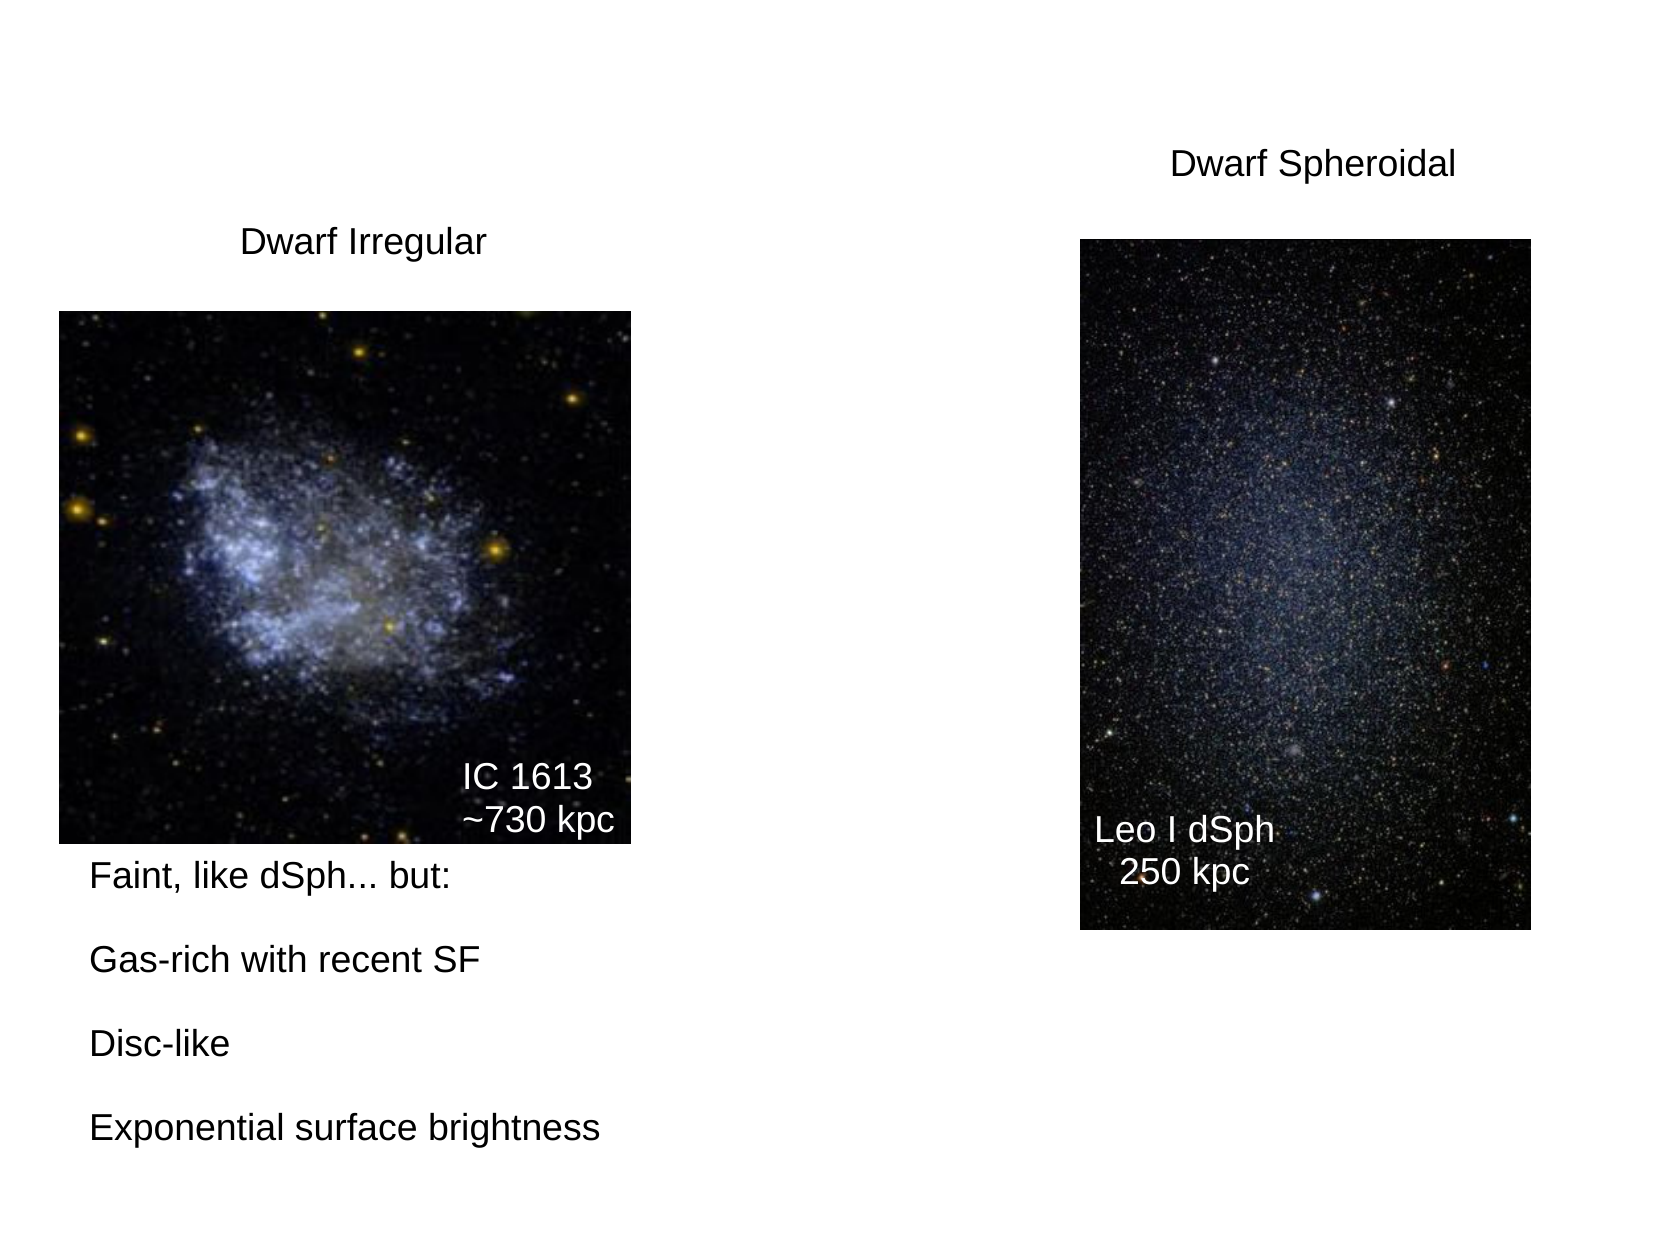

Dwarf Spheroidal
Dwarf Irregular
IC 1613
~730 kpc
Leo I dSph
250 kpc
Faint, like dSph... but:
Gas-rich with recent SF
Disc-like
Exponential surface brightness